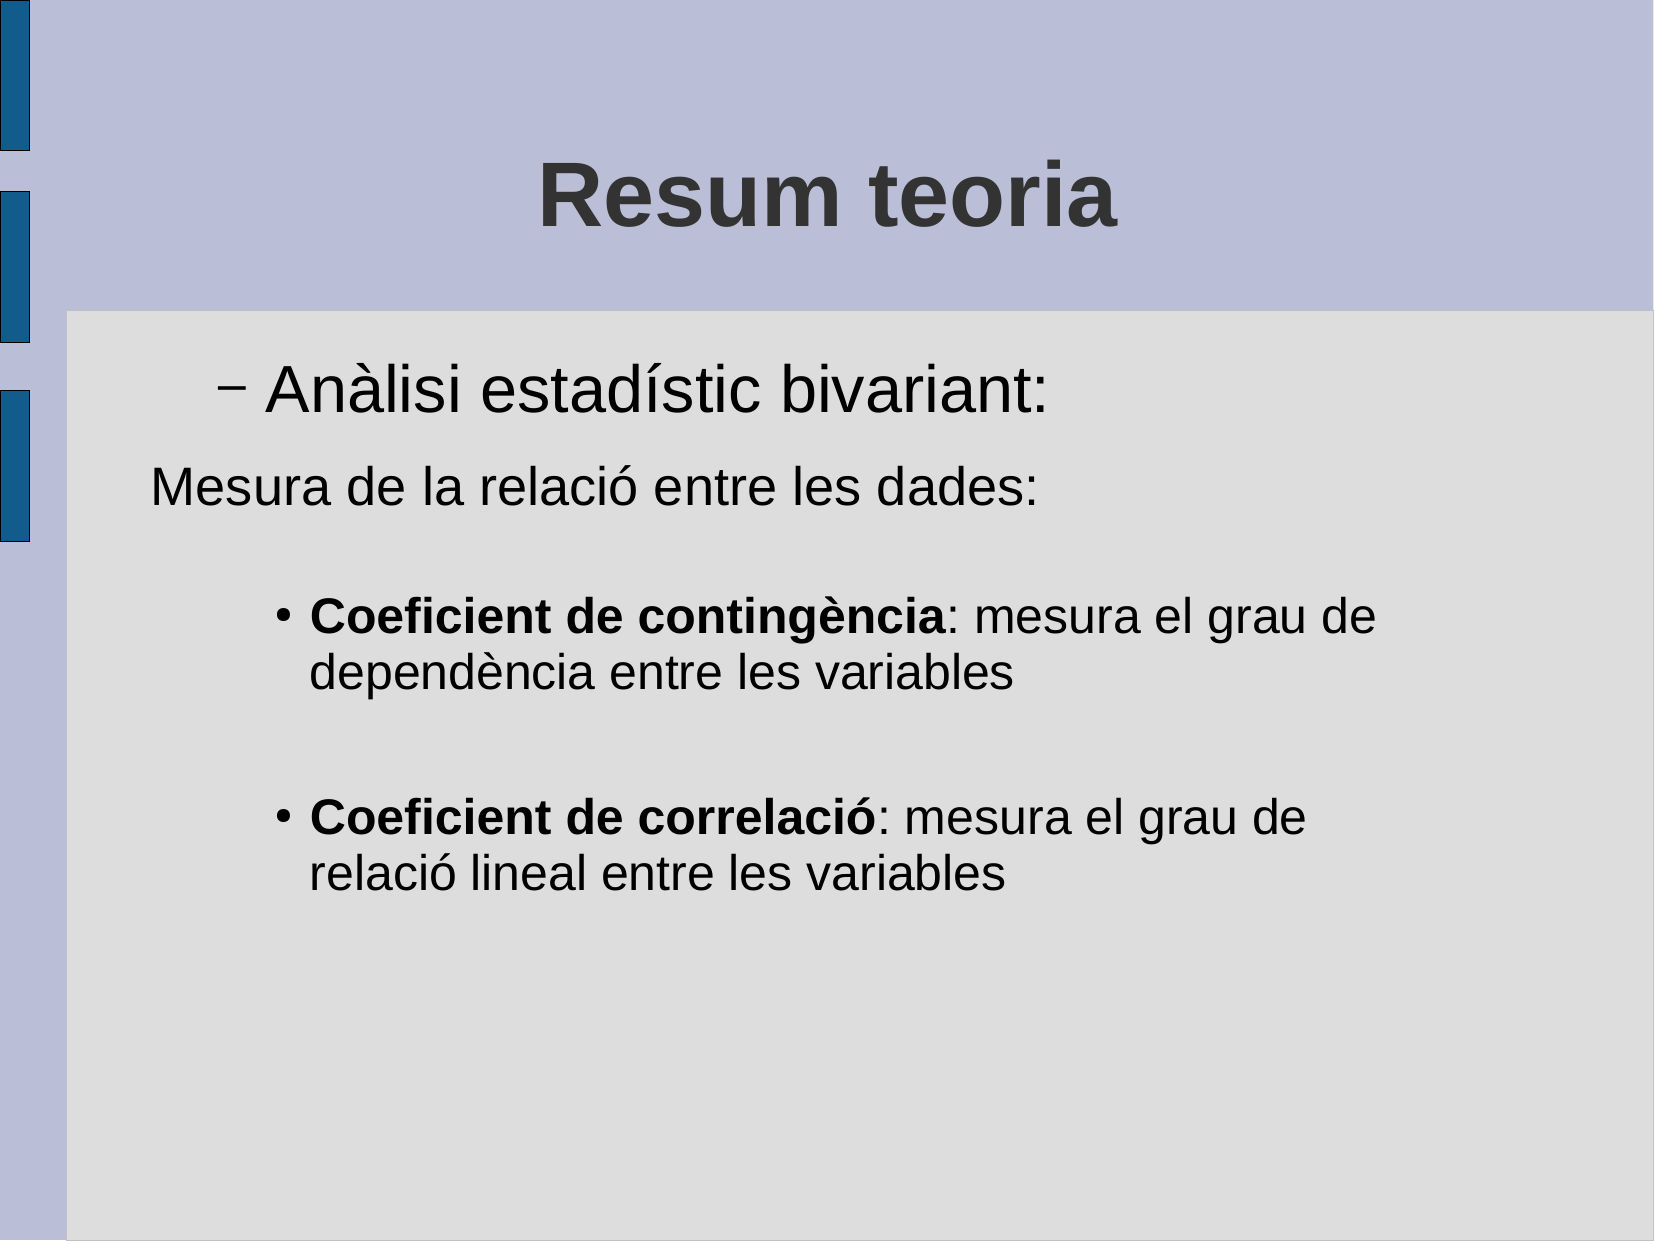

# Resum teoria
Anàlisi estadístic bivariant:
Mesura de la relació entre les dades:
Coeficient de contingència: mesura el grau de dependència entre les variables
Coeficient de correlació: mesura el grau de relació lineal entre les variables